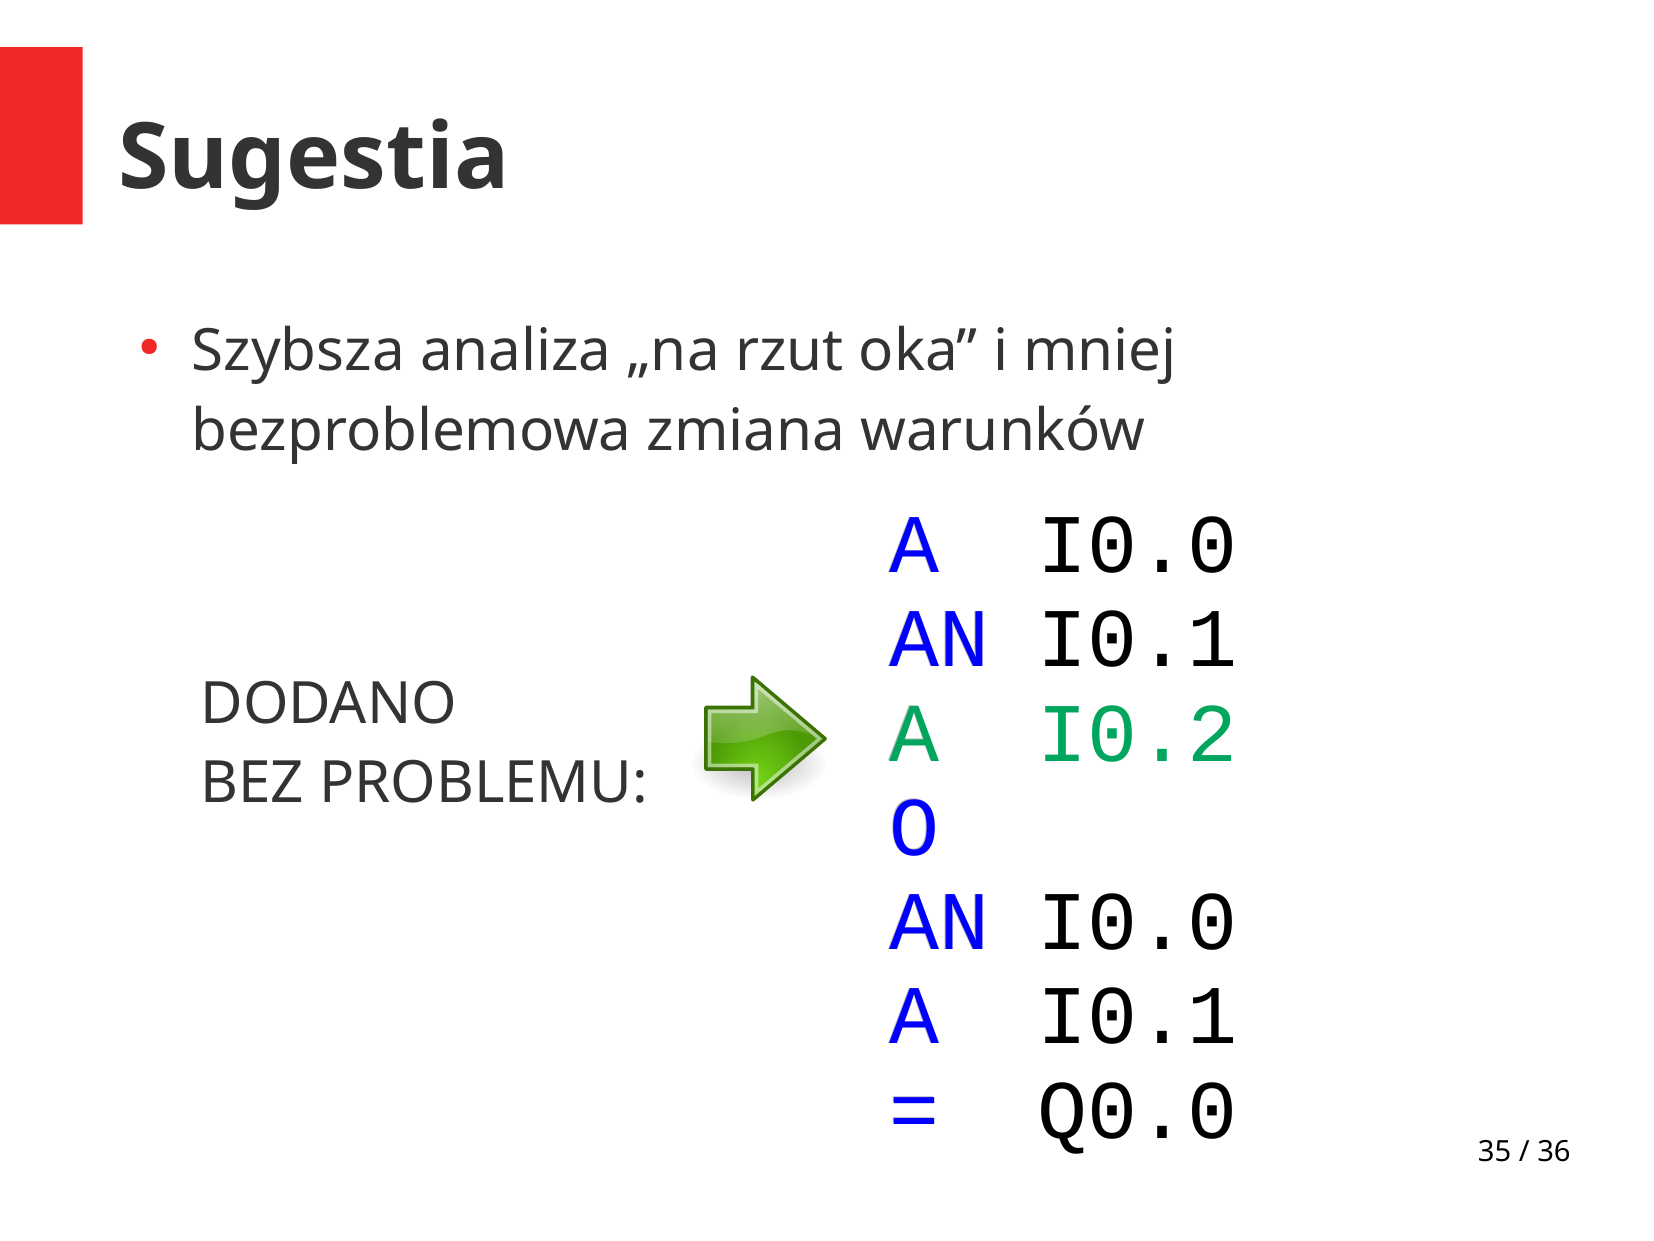

# Sugestia
Szybsza analiza „na rzut oka” i mniej bezproblemowa zmiana warunków
A		I0.0
AN	I0.1
A		I0.2
O
AN	I0.0
A		I0.1
=		Q0.0
DODANO
BEZ PROBLEMU:
35